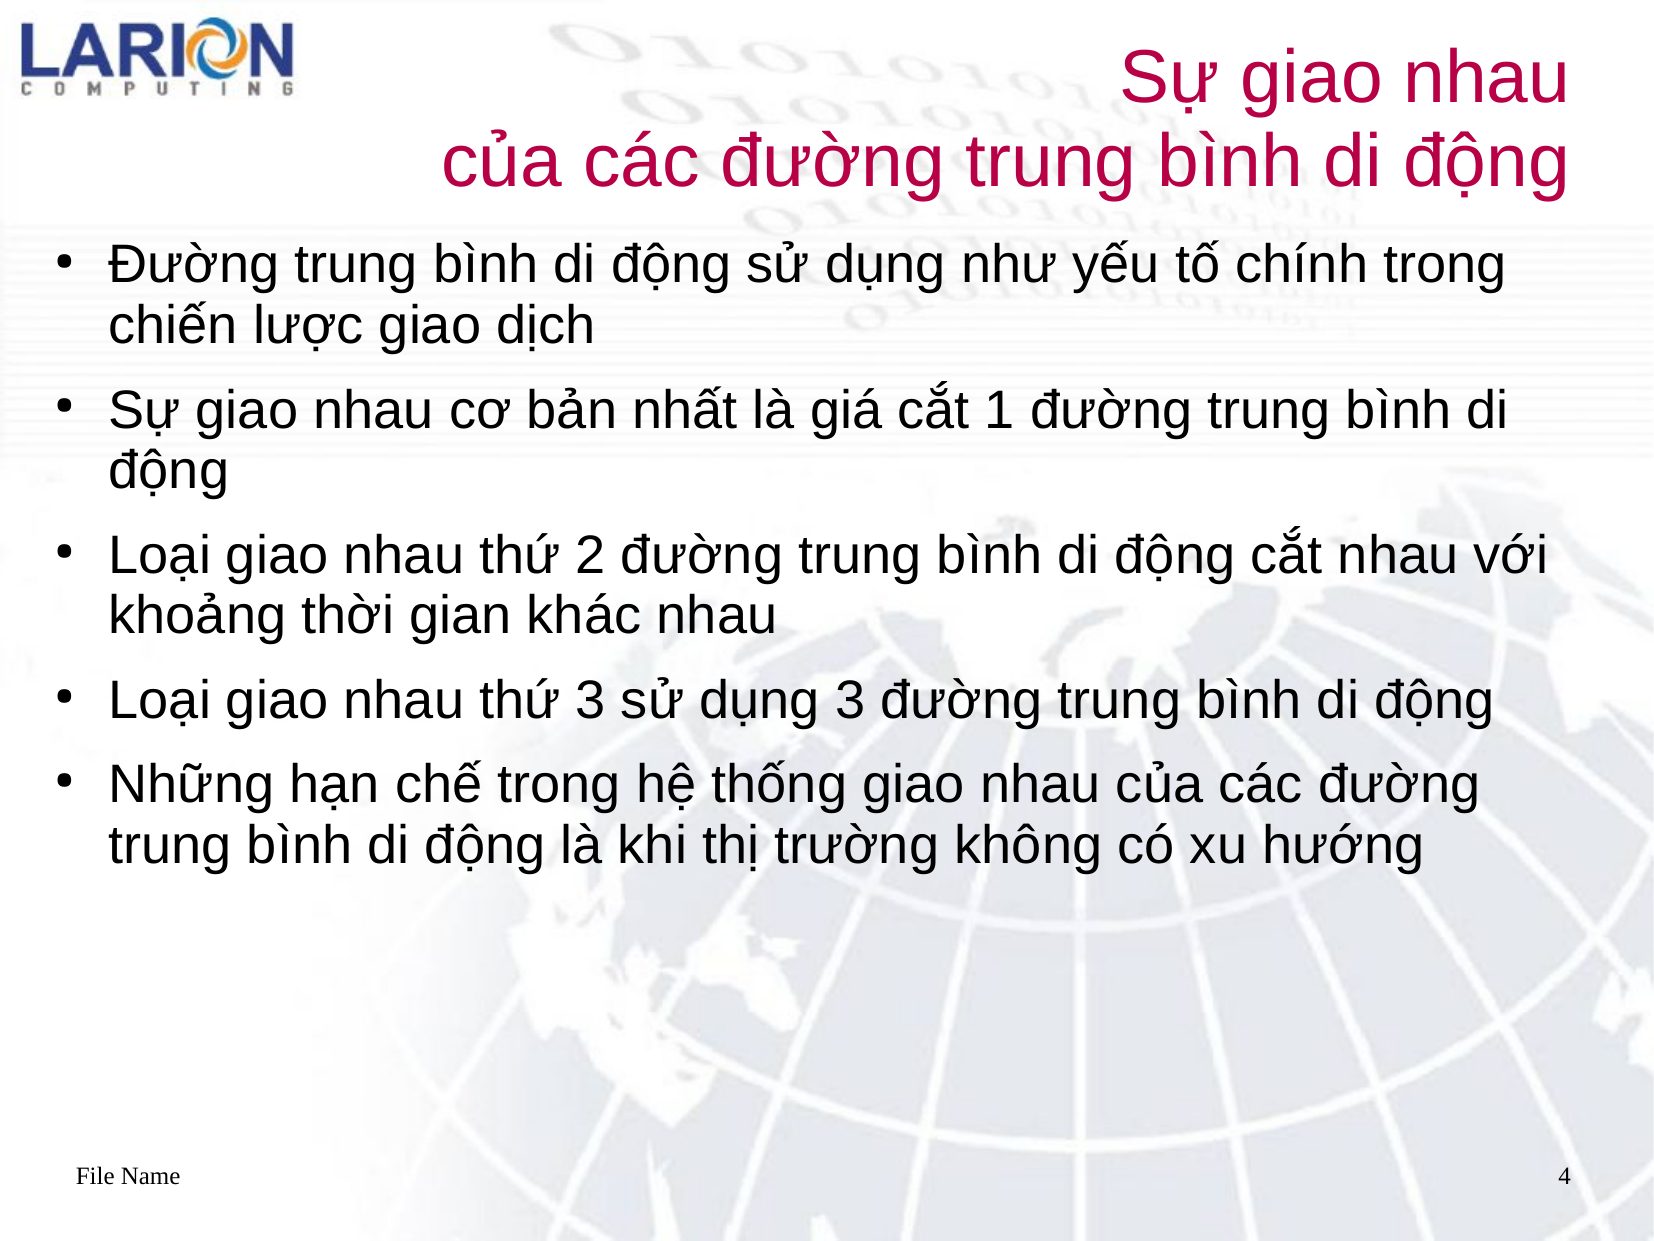

# Sự giao nhau của các đường trung bình di động
Đường trung bình di động sử dụng như yếu tố chính trong chiến lược giao dịch
Sự giao nhau cơ bản nhất là giá cắt 1 đường trung bình di động
Loại giao nhau thứ 2 đường trung bình di động cắt nhau với khoảng thời gian khác nhau
Loại giao nhau thứ 3 sử dụng 3 đường trung bình di động
Những hạn chế trong hệ thống giao nhau của các đường trung bình di động là khi thị trường không có xu hướng
File Name
4